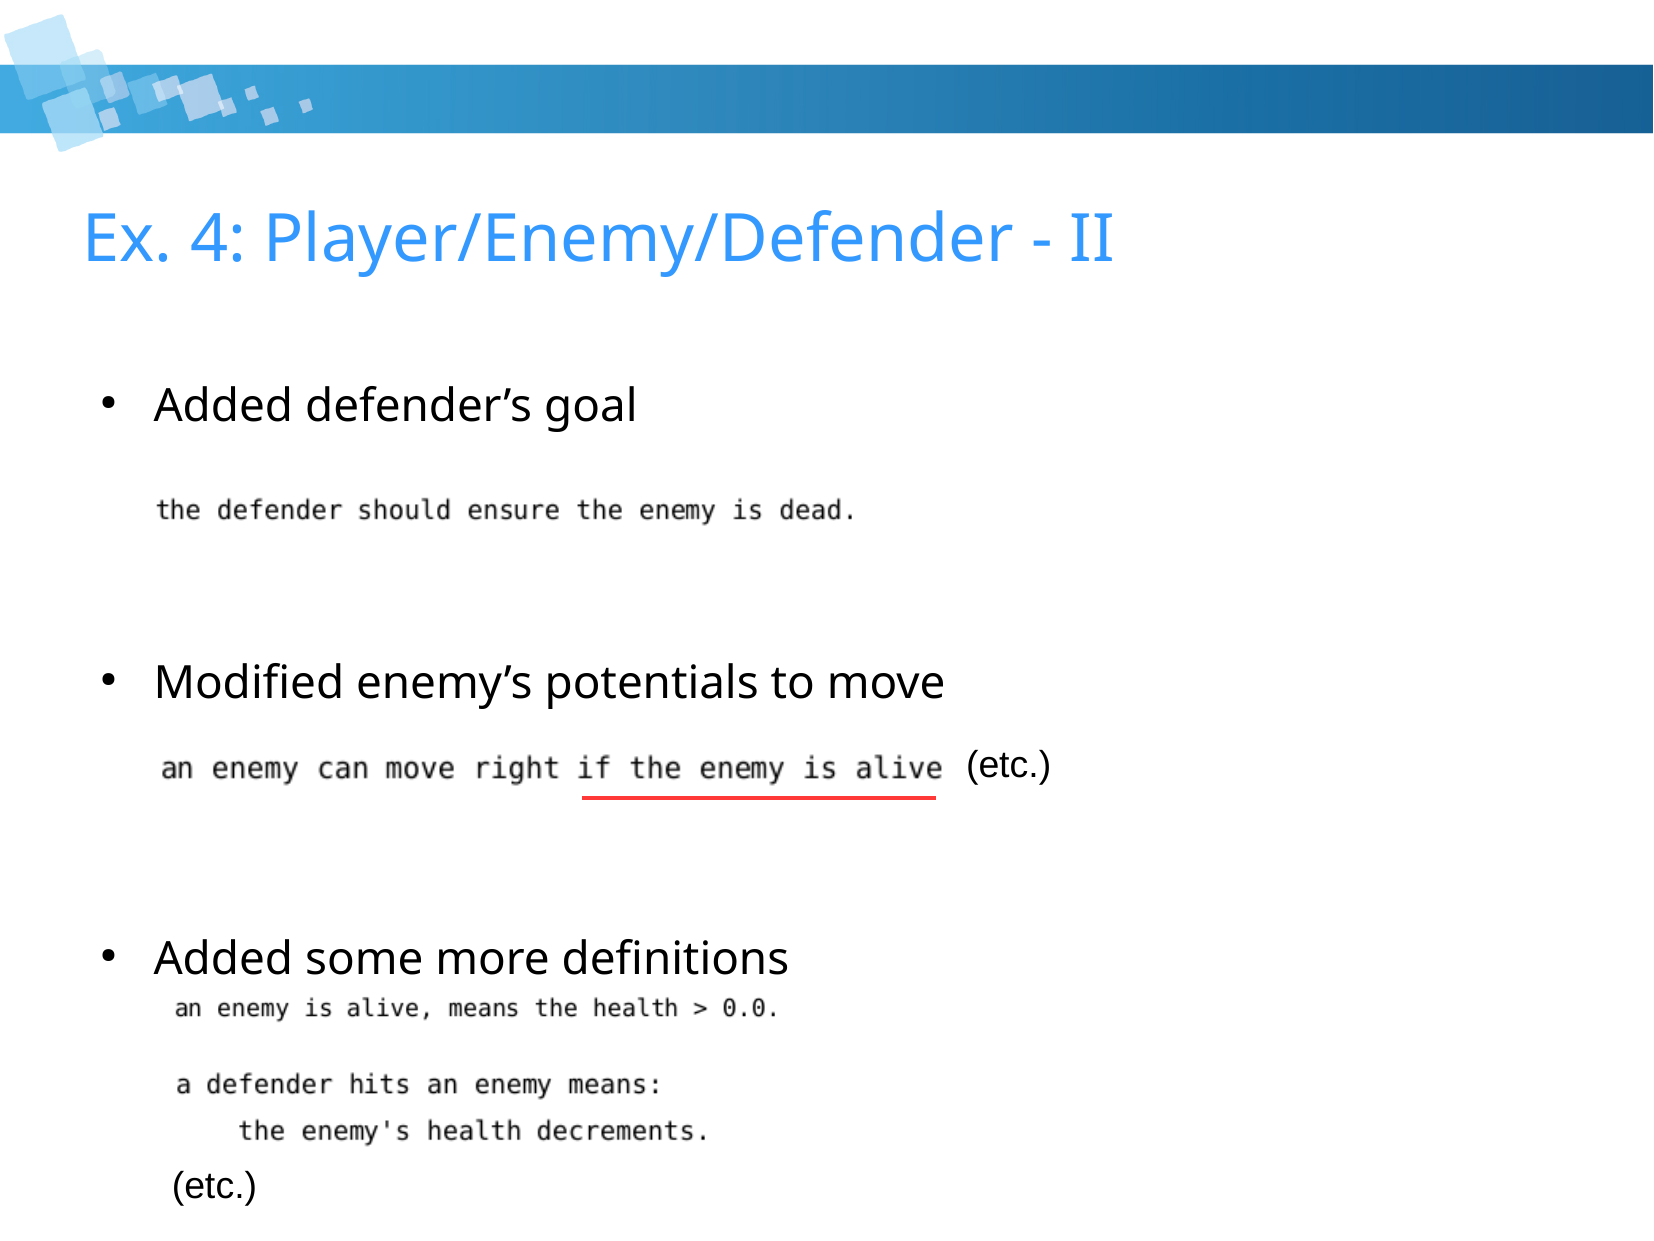

# Ex. 4: Player/Enemy/Defender - II
Added defender’s goal
Modified enemy’s potentials to move
Added some more definitions
(etc.)
(etc.)